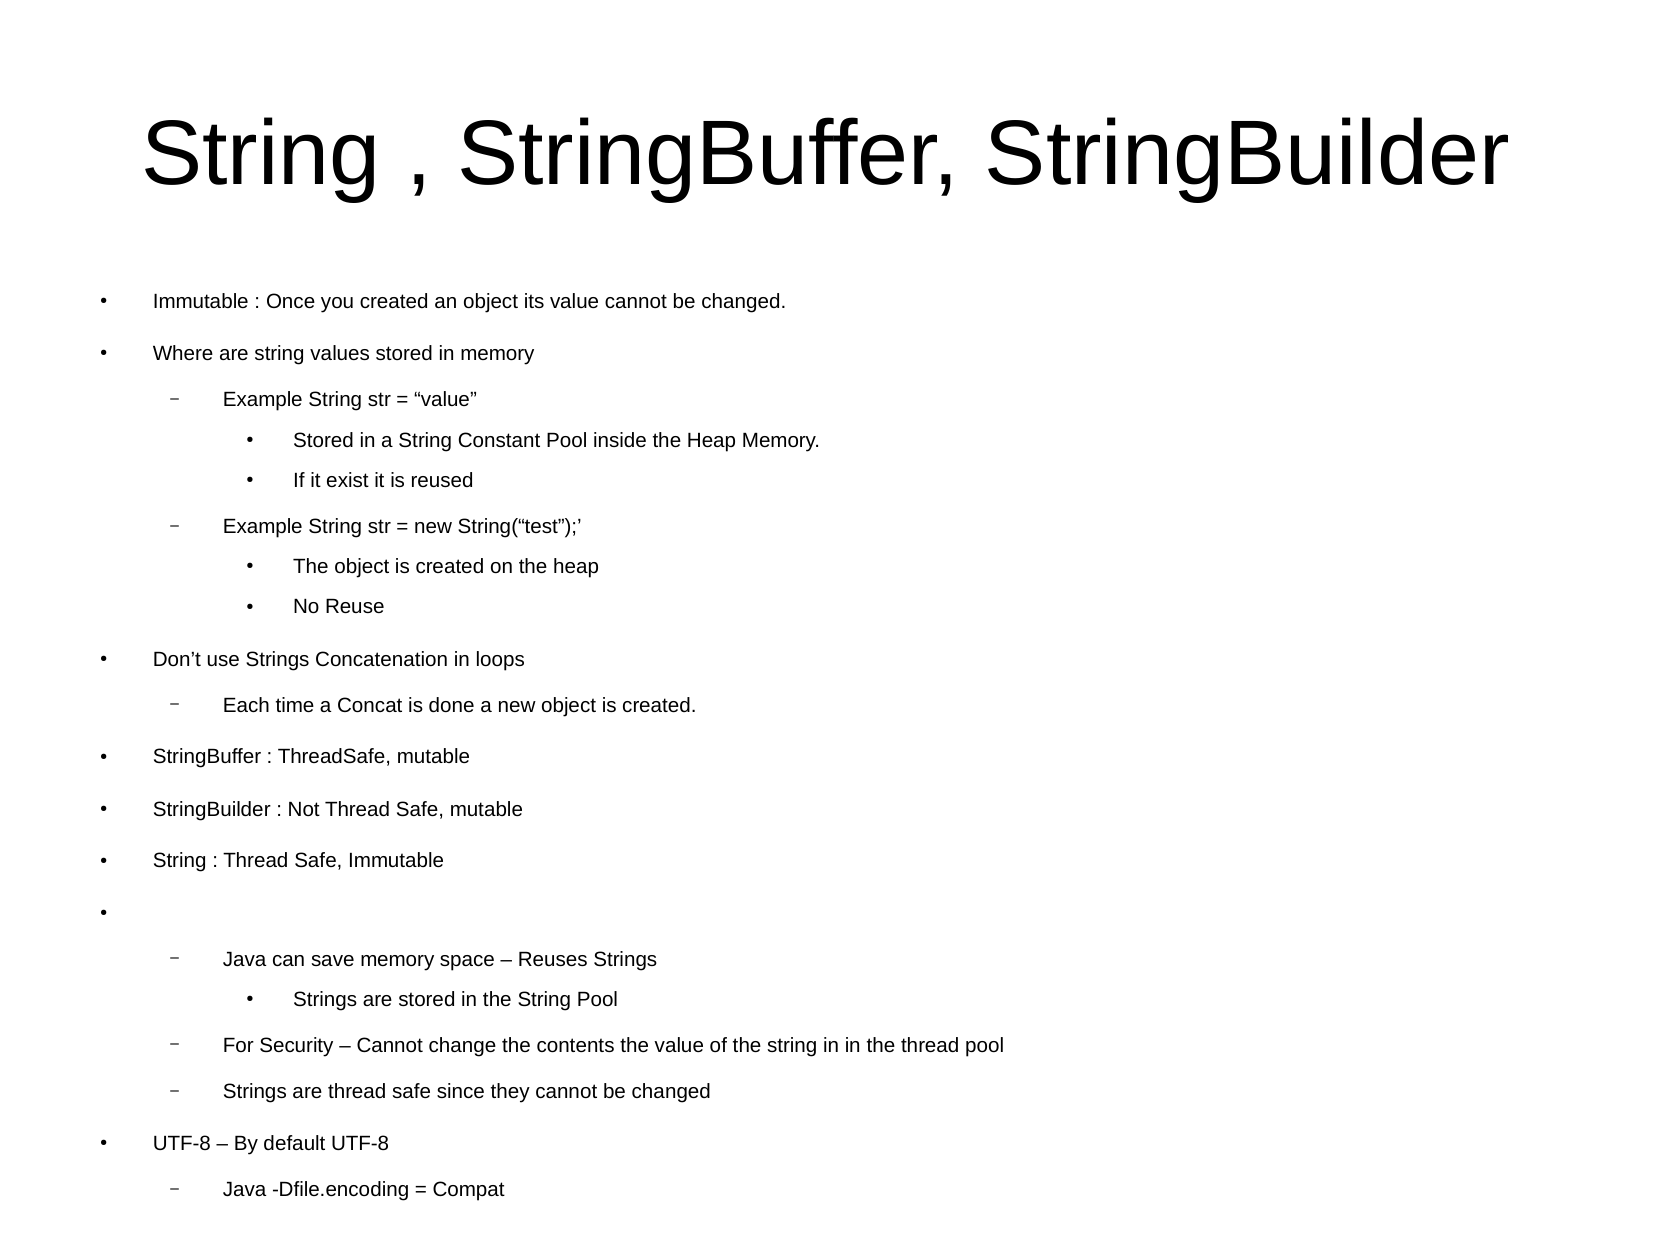

# String , StringBuffer, StringBuilder
Immutable : Once you created an object its value cannot be changed.
Where are string values stored in memory
Example String str = “value”
Stored in a String Constant Pool inside the Heap Memory.
If it exist it is reused
Example String str = new String(“test”);’
The object is created on the heap
No Reuse
Don’t use Strings Concatenation in loops
Each time a Concat is done a new object is created.
StringBuffer : ThreadSafe, mutable
StringBuilder : Not Thread Safe, mutable
String : Thread Safe, Immutable
Java can save memory space – Reuses Strings
Strings are stored in the String Pool
For Security – Cannot change the contents the value of the string in in the thread pool
Strings are thread safe since they cannot be changed
UTF-8 – By default UTF-8
Java -Dfile.encoding = Compat